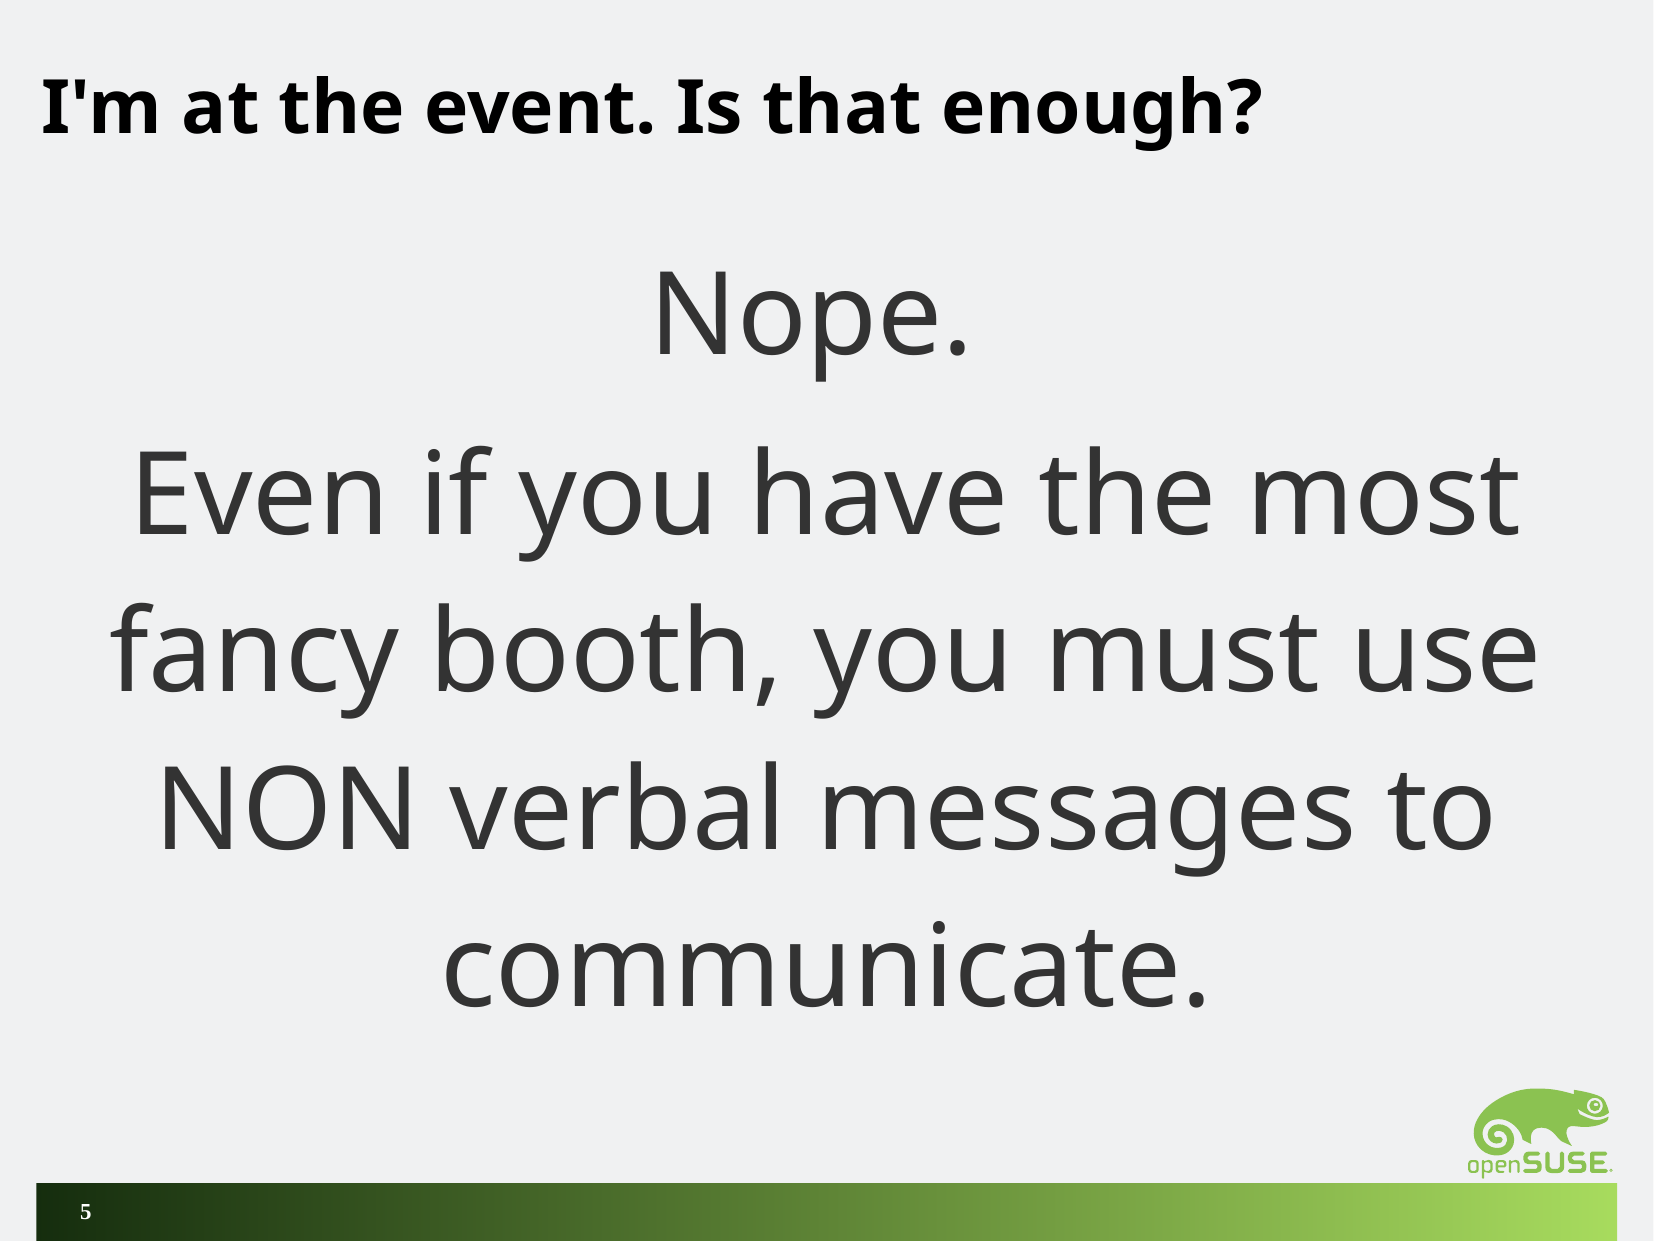

I'm at the event. Is that enough?
# Nope.
Even if you have the most fancy booth, you must use NON verbal messages to communicate.
5